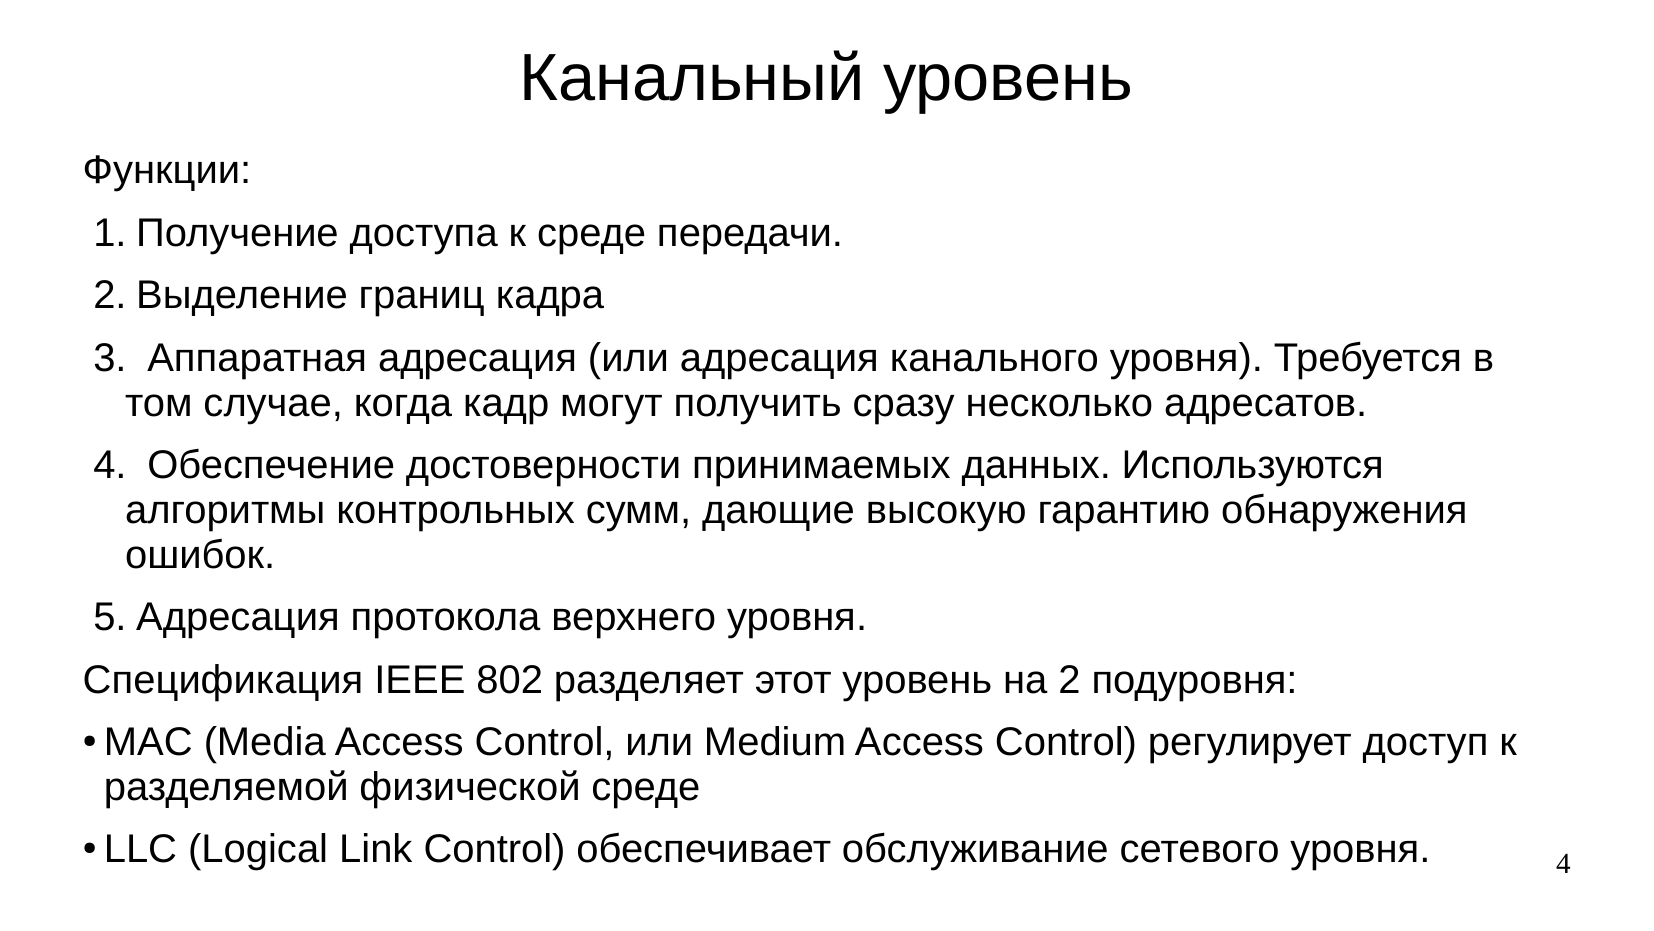

# Канальный уровень
Функции:
 Получение доступа к среде передачи.
 Выделение границ кадра
 Аппаратная адресация (или адресация канального уровня). Требуется в том случае, когда кадр могут получить сразу несколько адресатов.
 Обеспечение достоверности принимаемых данных. Используются алгоритмы контрольных сумм, дающие высокую гарантию обнаружения ошибок.
 Адресация протокола верхнего уровня.
Спецификация IEEE 802 разделяет этот уровень на 2 подуровня:
MAC (Media Access Control, или Medium Access Control) регулирует доступ к разделяемой физической среде
LLC (Logical Link Control) обеспечивает обслуживание сетевого уровня.
4